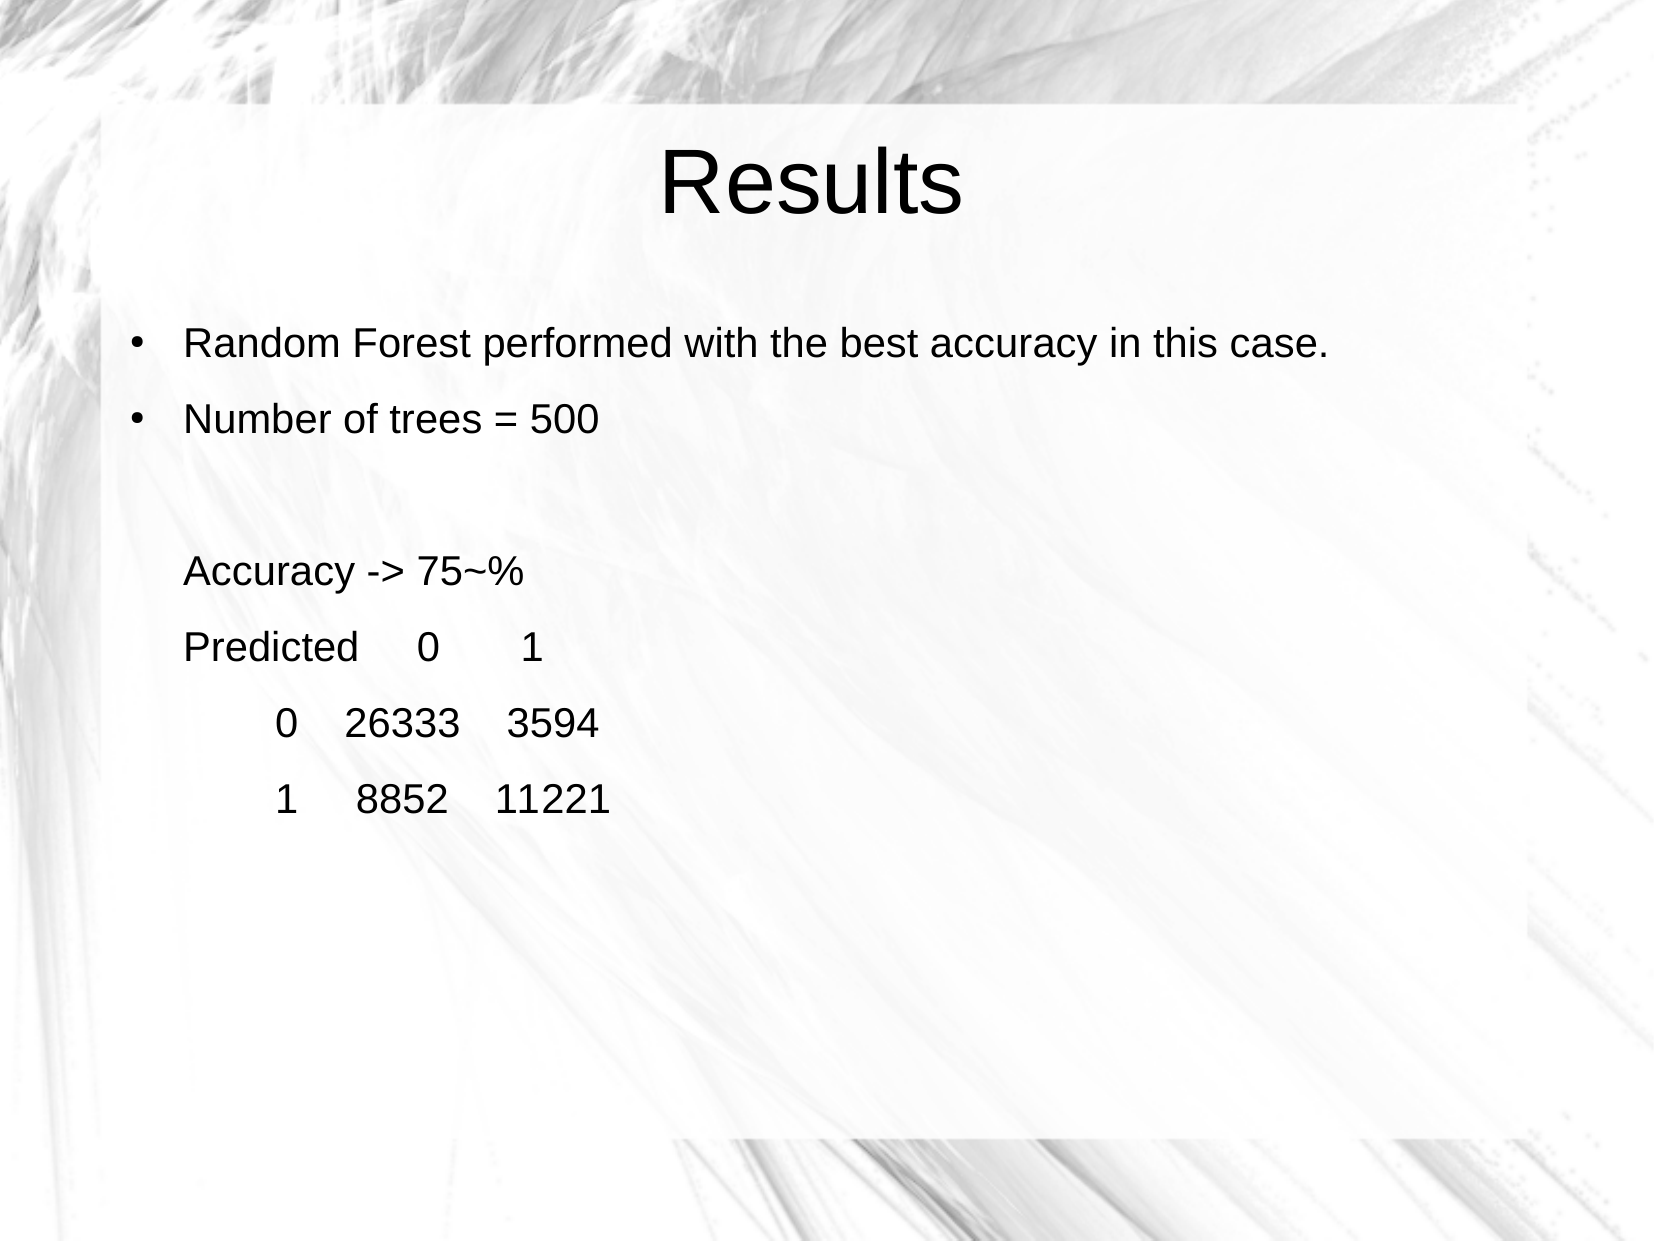

# Results
Random Forest performed with the best accuracy in this case.
Number of trees = 500
Accuracy -> 75~%
Predicted 0 1
 0 26333 3594
 1 8852 11221